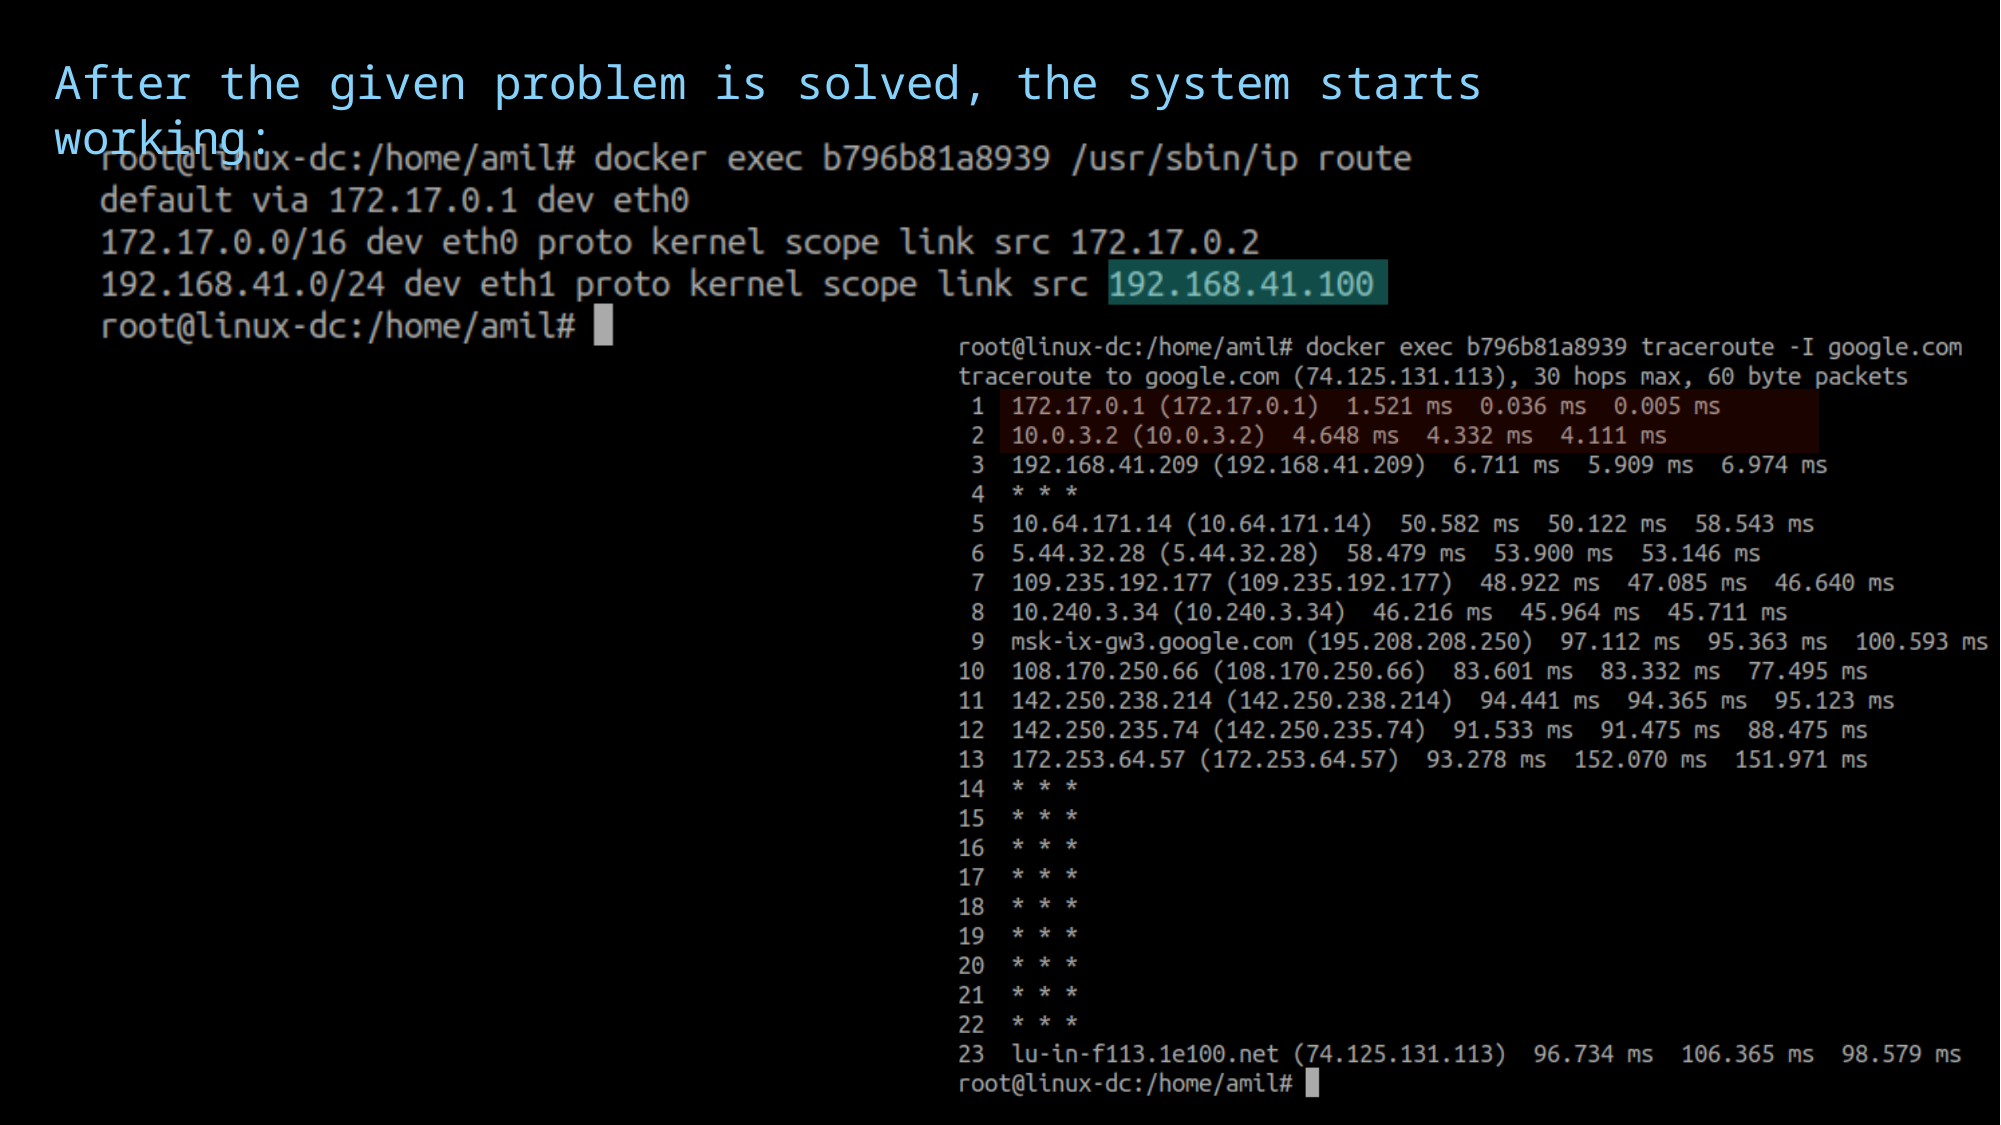

After the given problem is solved, the system starts working: